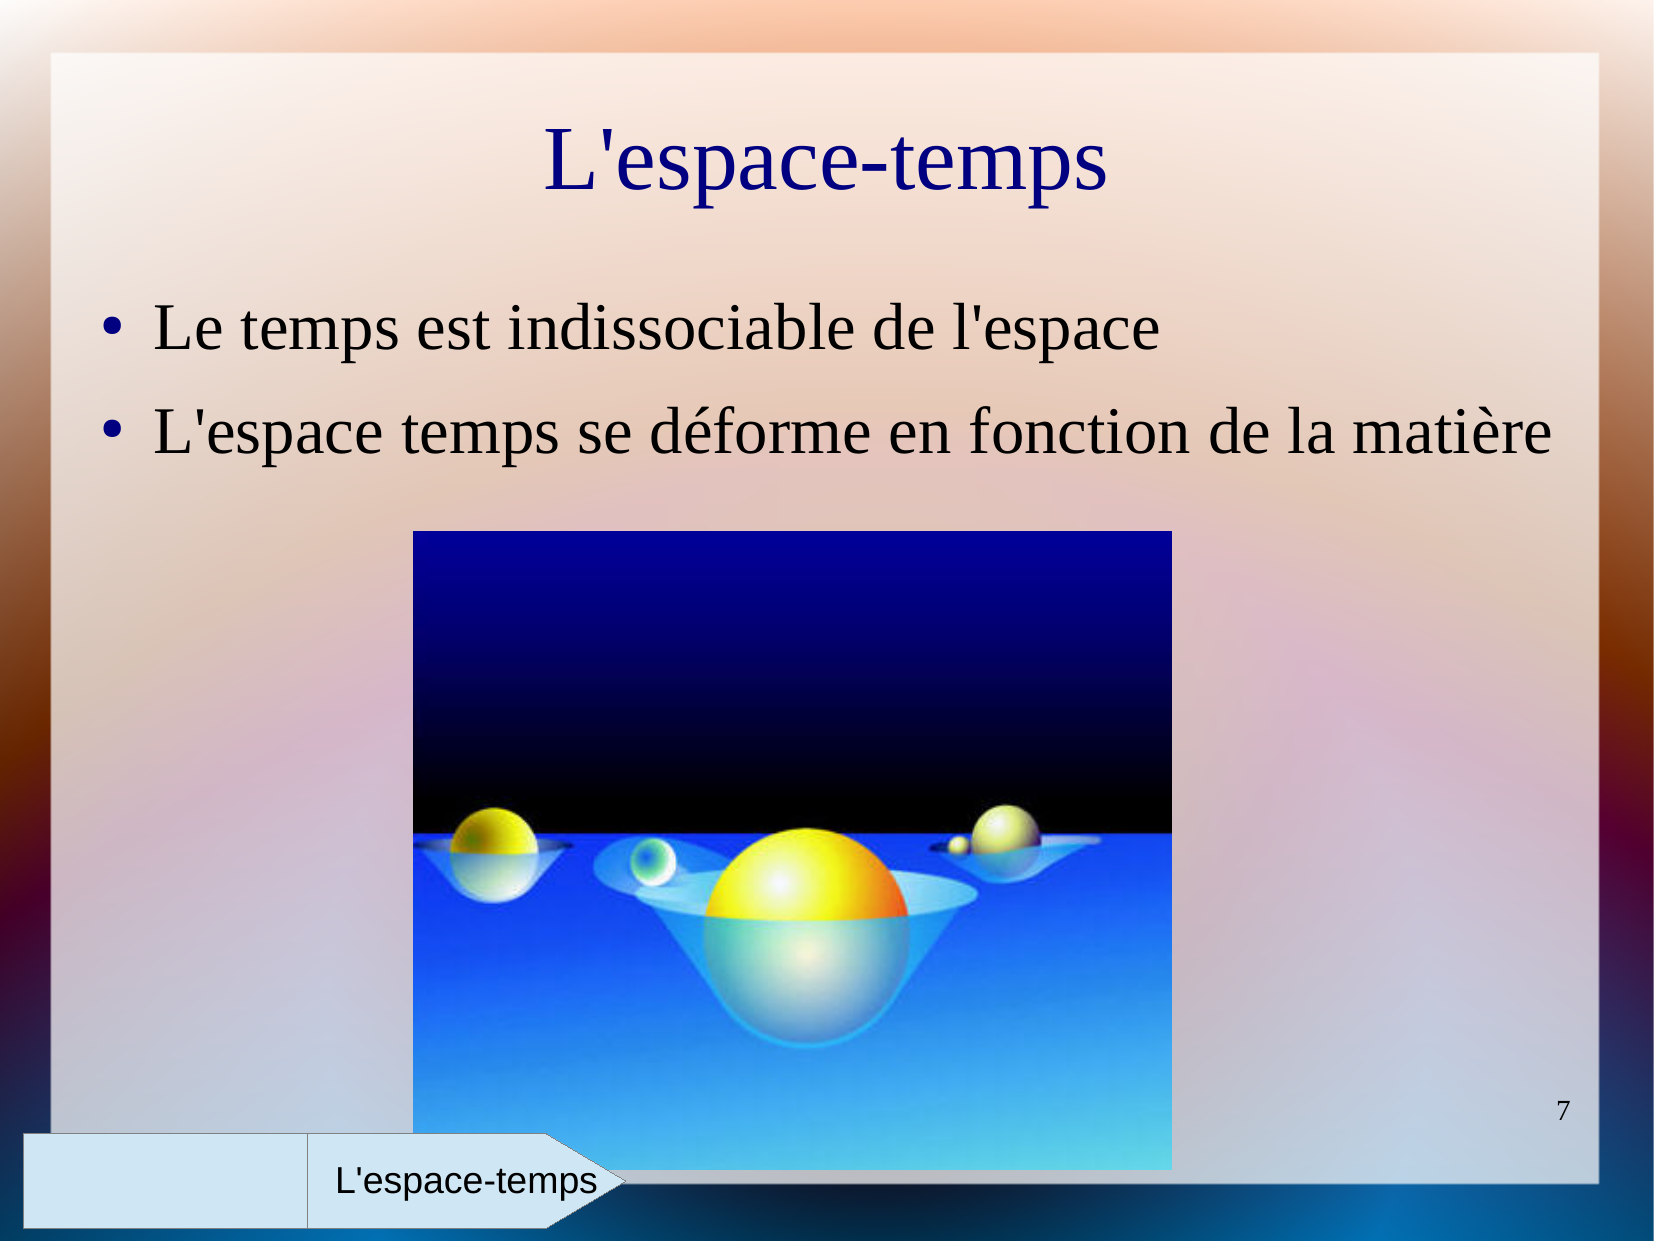

# L'espace-temps
Le temps est indissociable de l'espace
L'espace temps se déforme en fonction de la matière
7
L'espace-temps